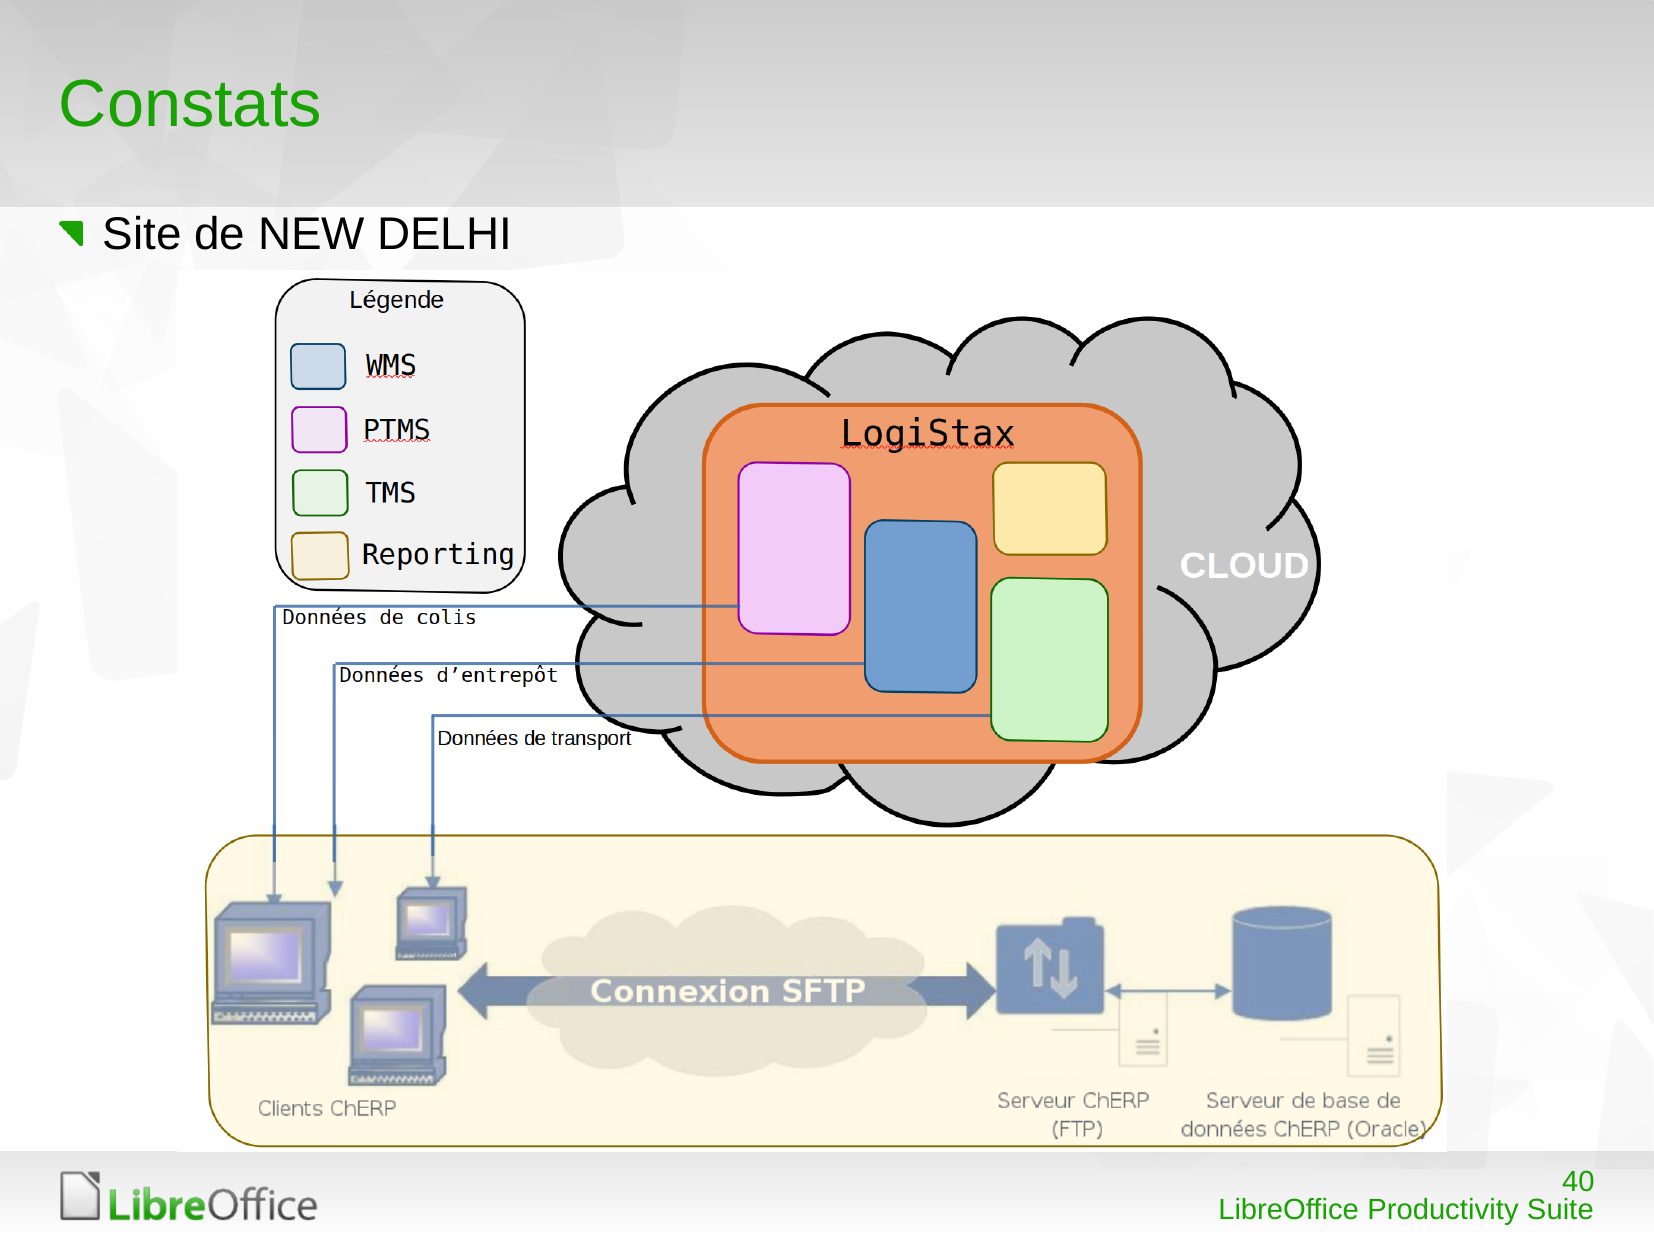

# Constats
Site de NEW DELHI
40
LibreOffice Productivity Suite